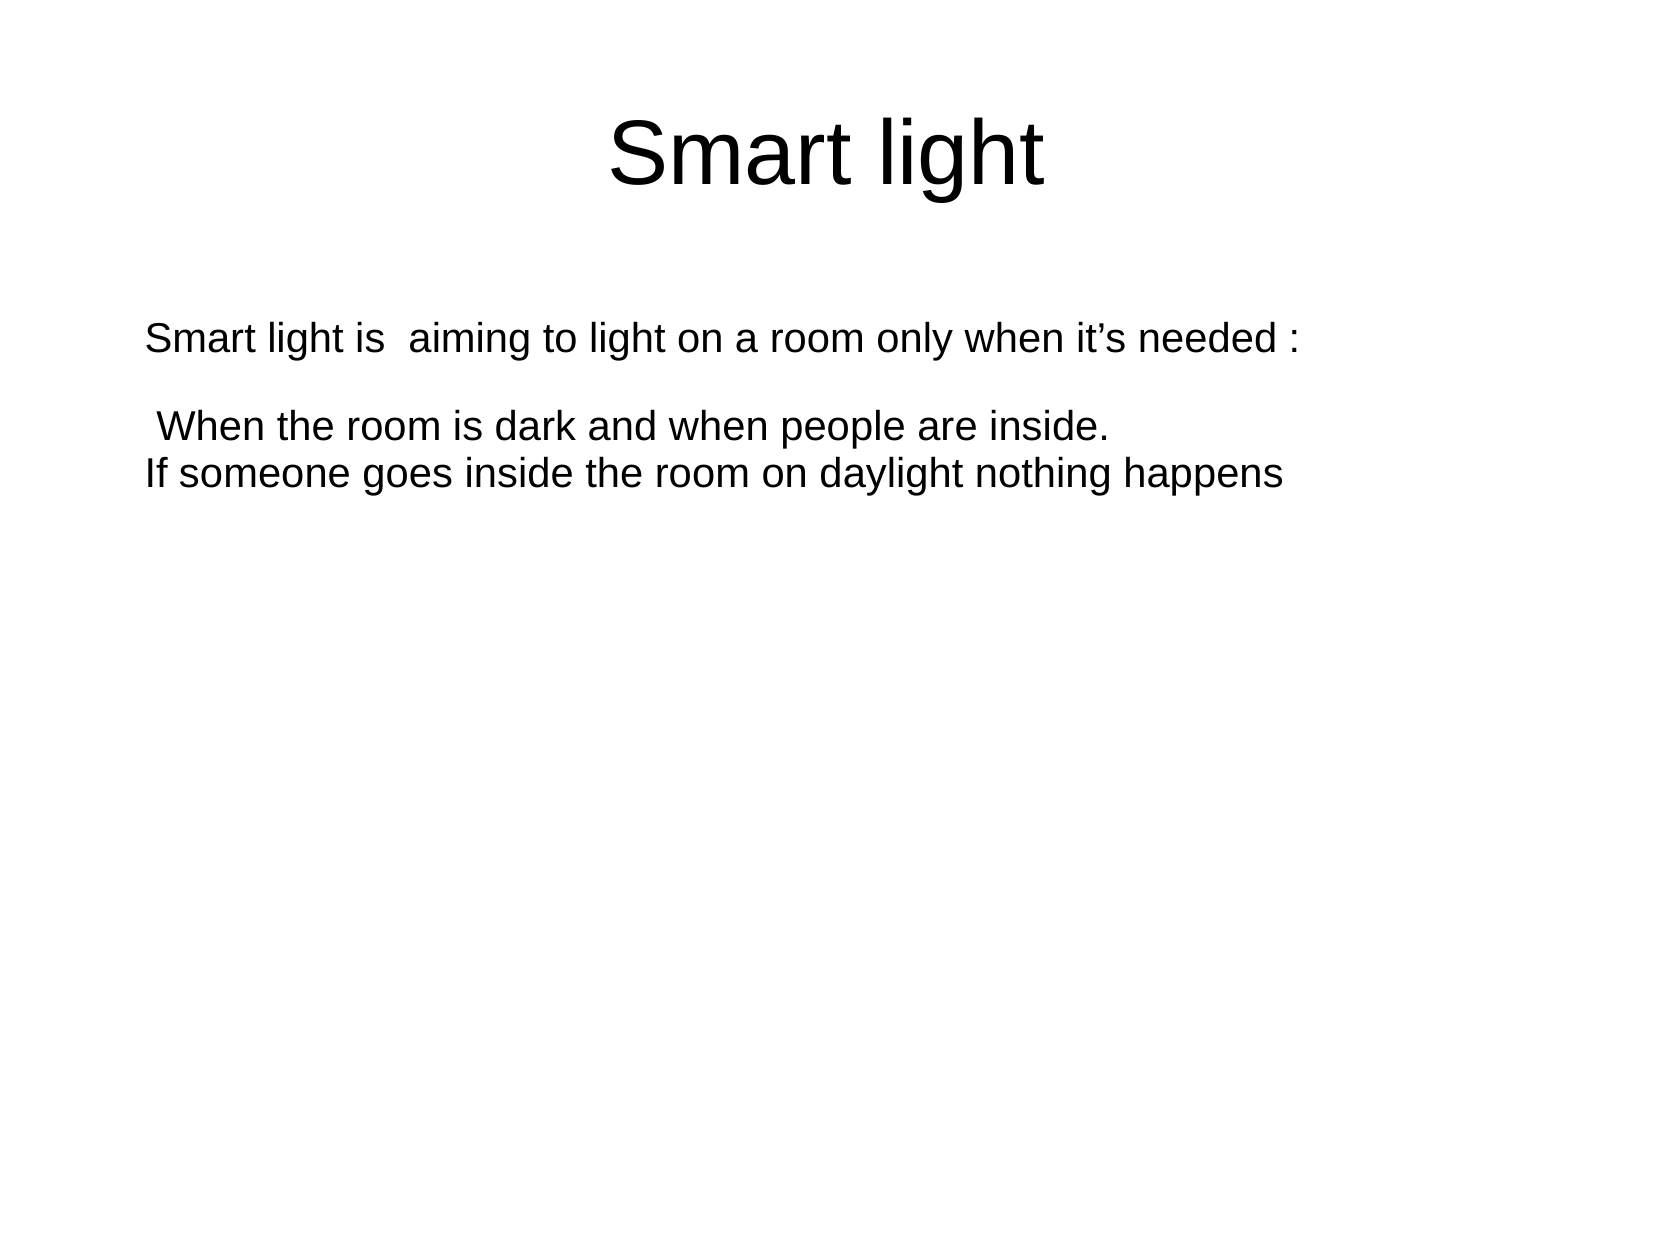

# Smart light
Smart light is aiming to light on a room only when it’s needed :
 When the room is dark and when people are inside.
If someone goes inside the room on daylight nothing happens